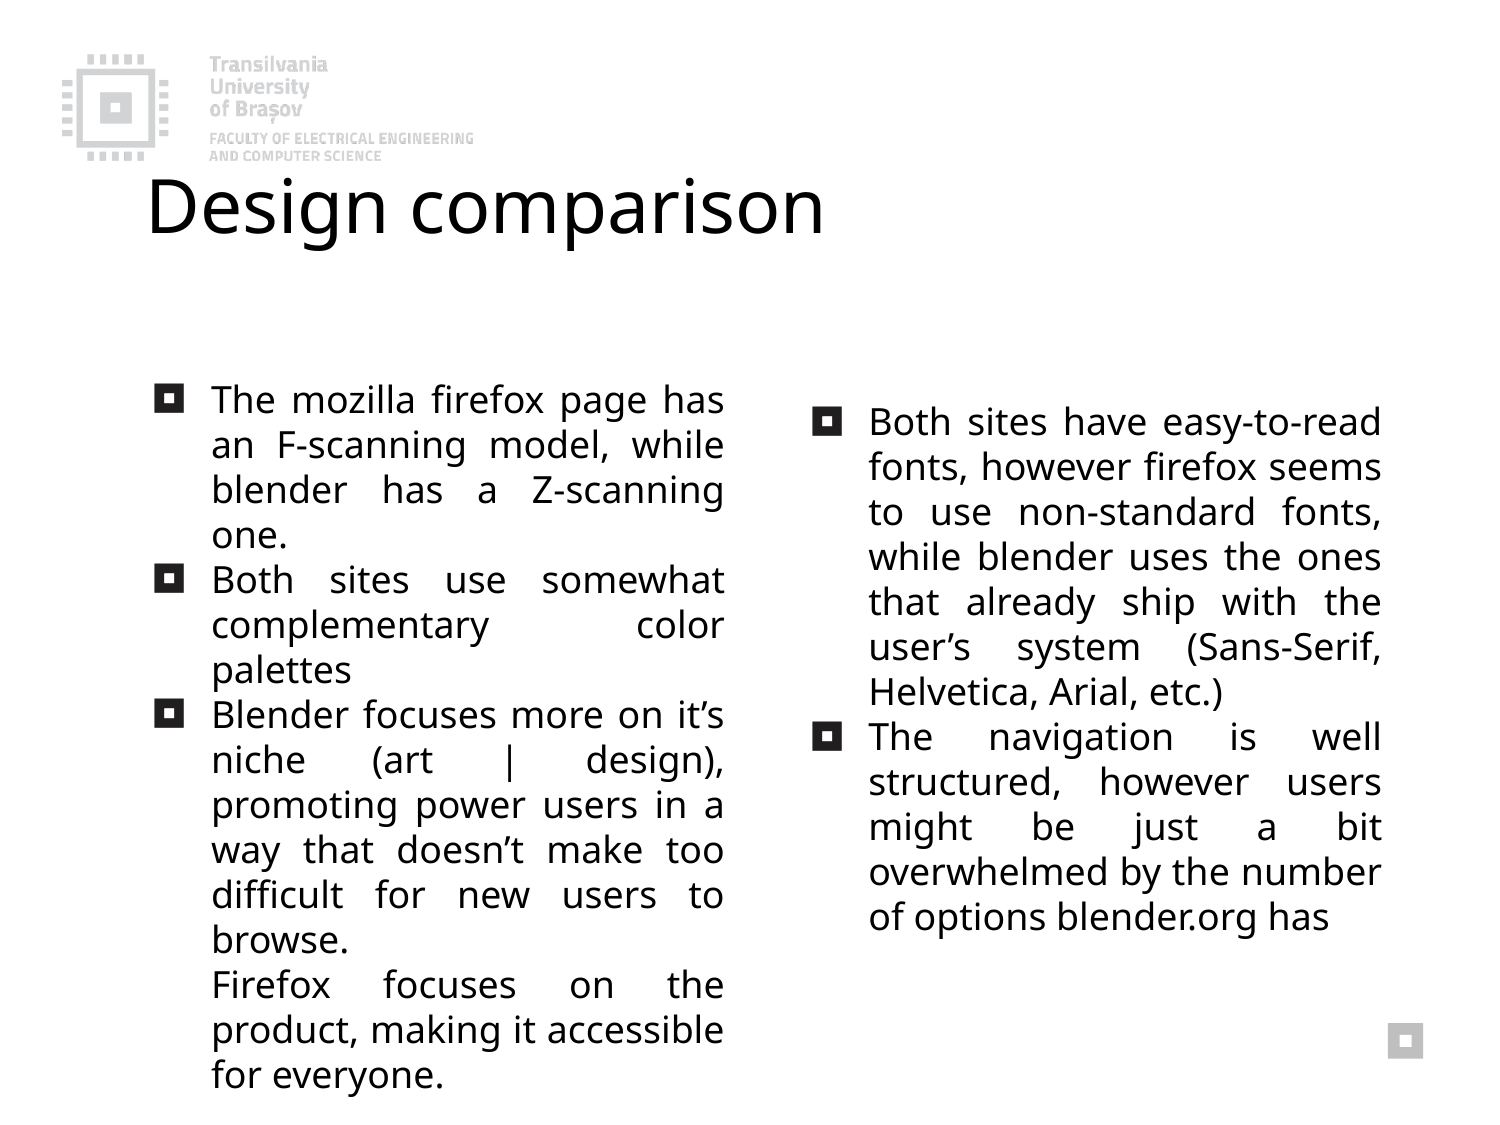

Design comparison
The mozilla firefox page has an F-scanning model, while blender has a Z-scanning one.
Both sites use somewhat complementary color palettes
Blender focuses more on it’s niche (art | design), promoting power users in a way that doesn’t make too difficult for new users to browse.
Firefox focuses on the product, making it accessible for everyone.
Both sites have easy-to-read fonts, however firefox seems to use non-standard fonts, while blender uses the ones that already ship with the user’s system (Sans-Serif, Helvetica, Arial, etc.)
The navigation is well structured, however users might be just a bit overwhelmed by the number of options blender.org has